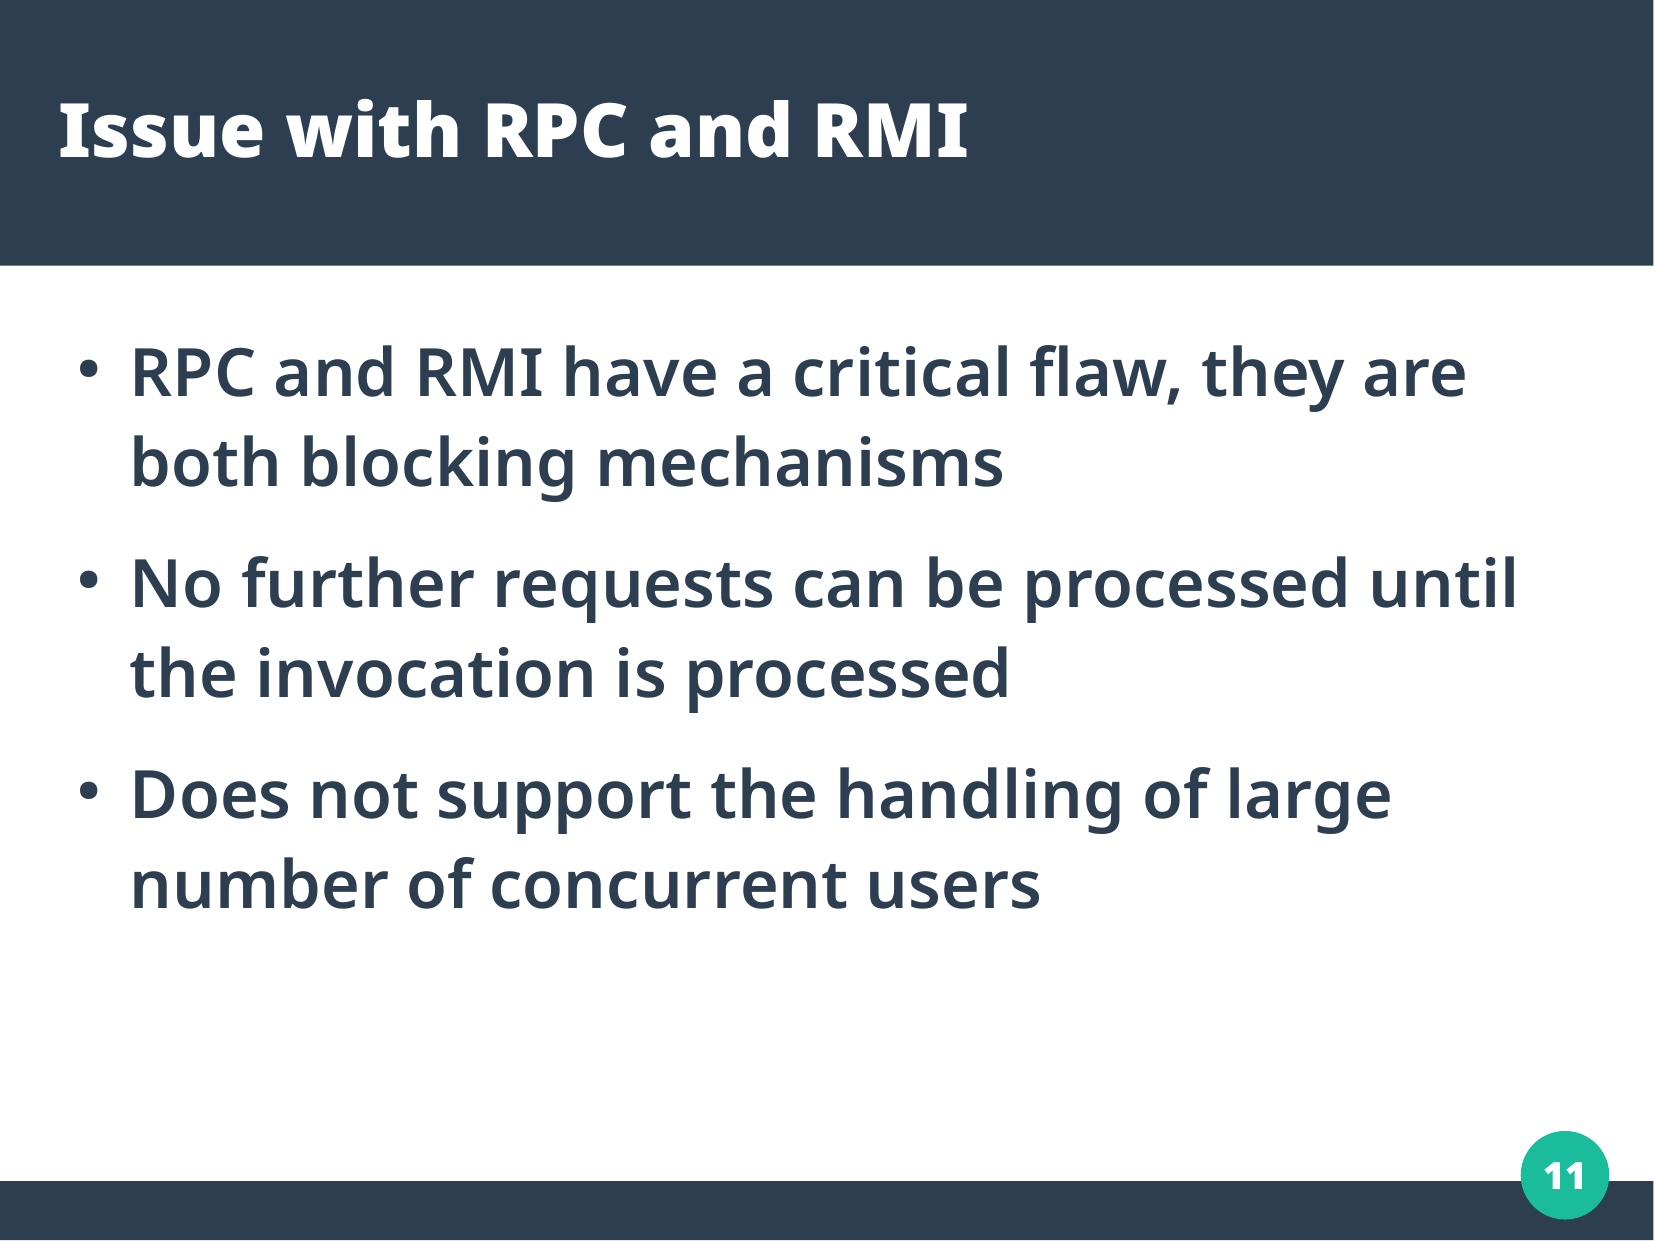

# Issue with RPC and RMI
RPC and RMI have a critical flaw, they are both blocking mechanisms
No further requests can be processed until the invocation is processed
Does not support the handling of large number of concurrent users
11